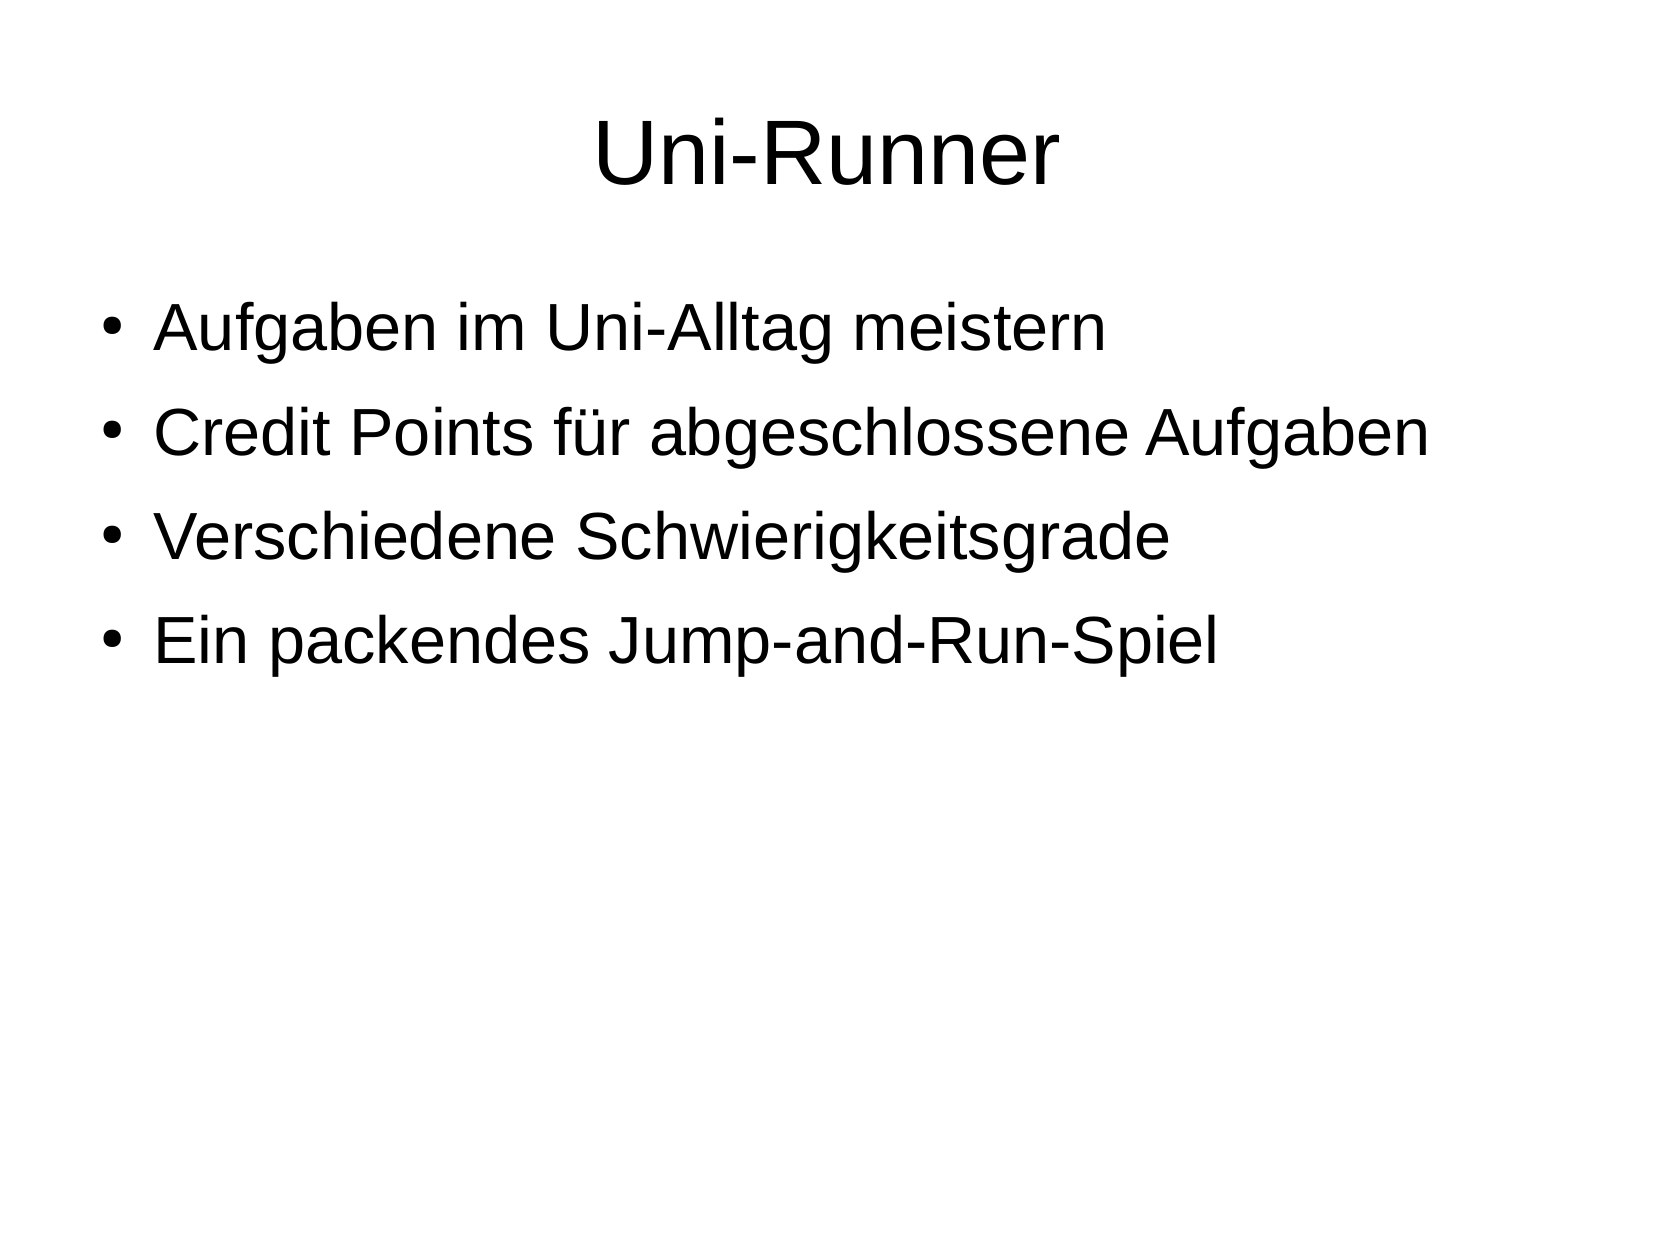

# Uni-Runner
Aufgaben im Uni-Alltag meistern
Credit Points für abgeschlossene Aufgaben
Verschiedene Schwierigkeitsgrade
Ein packendes Jump-and-Run-Spiel